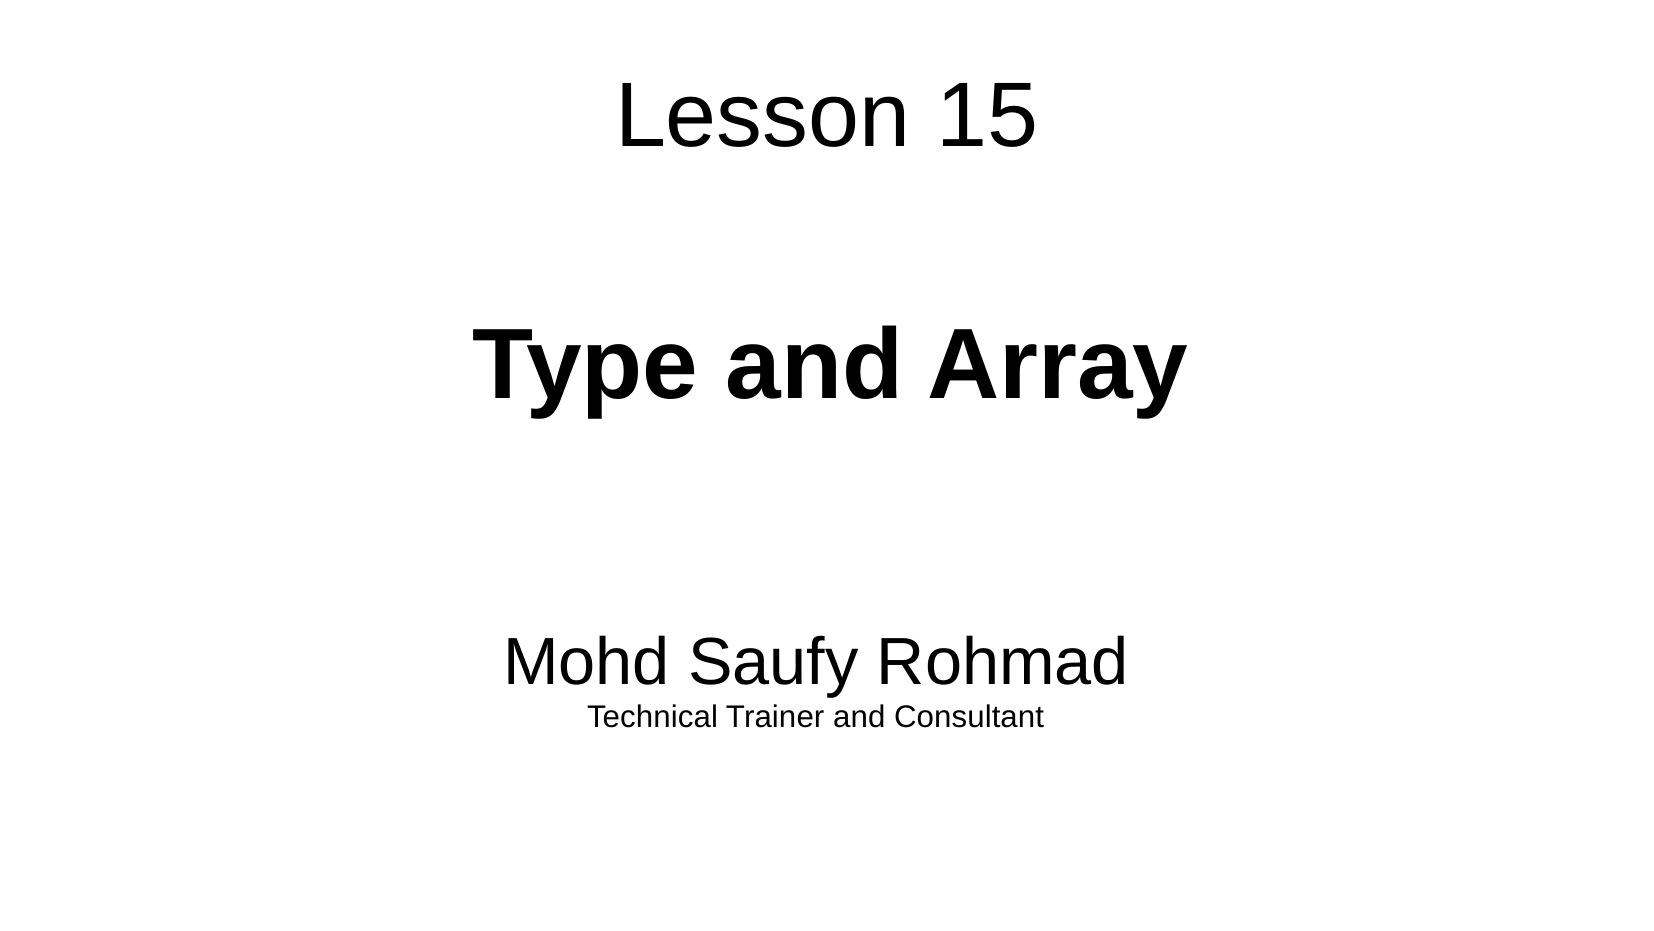

# Lesson 15
Type and Array
Mohd Saufy Rohmad
Technical Trainer and Consultant